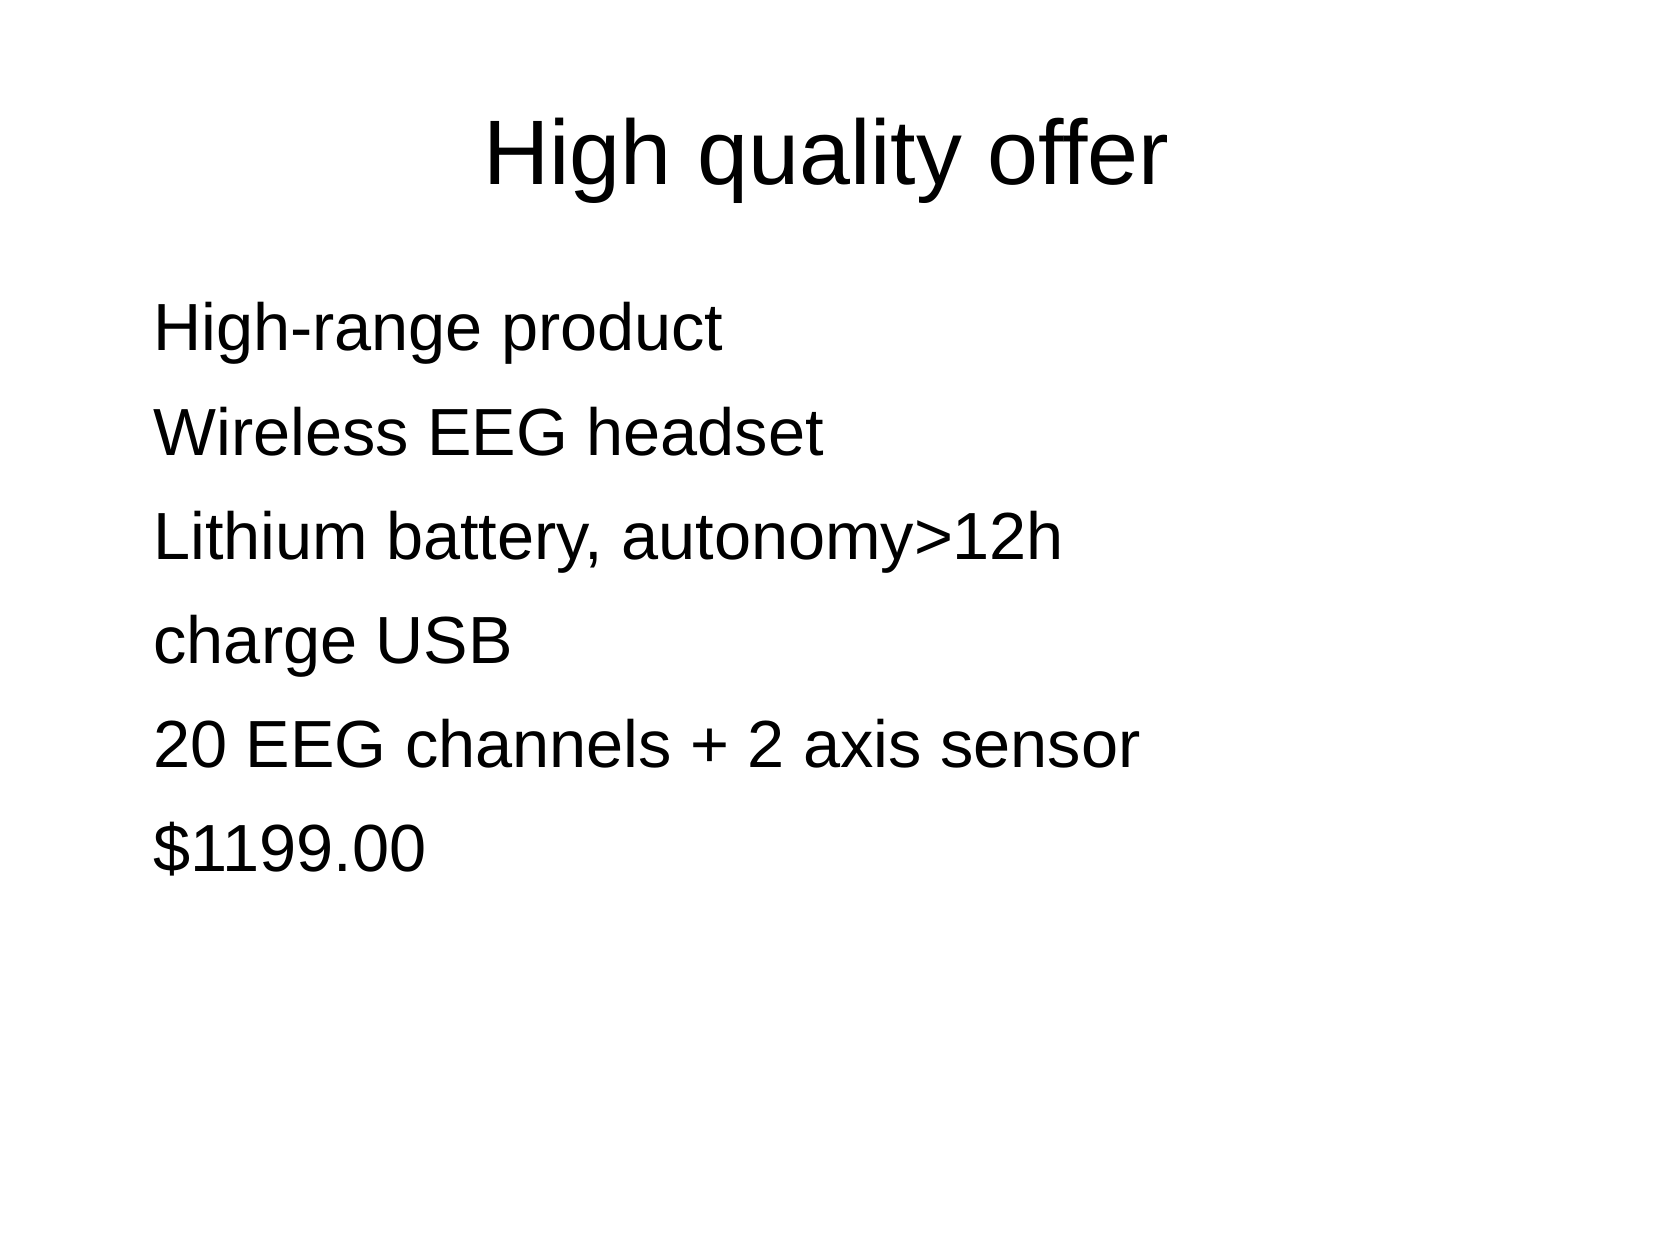

# High quality offer
High-range product
Wireless EEG headset
Lithium battery, autonomy>12h
charge USB
20 EEG channels + 2 axis sensor
$1199.00